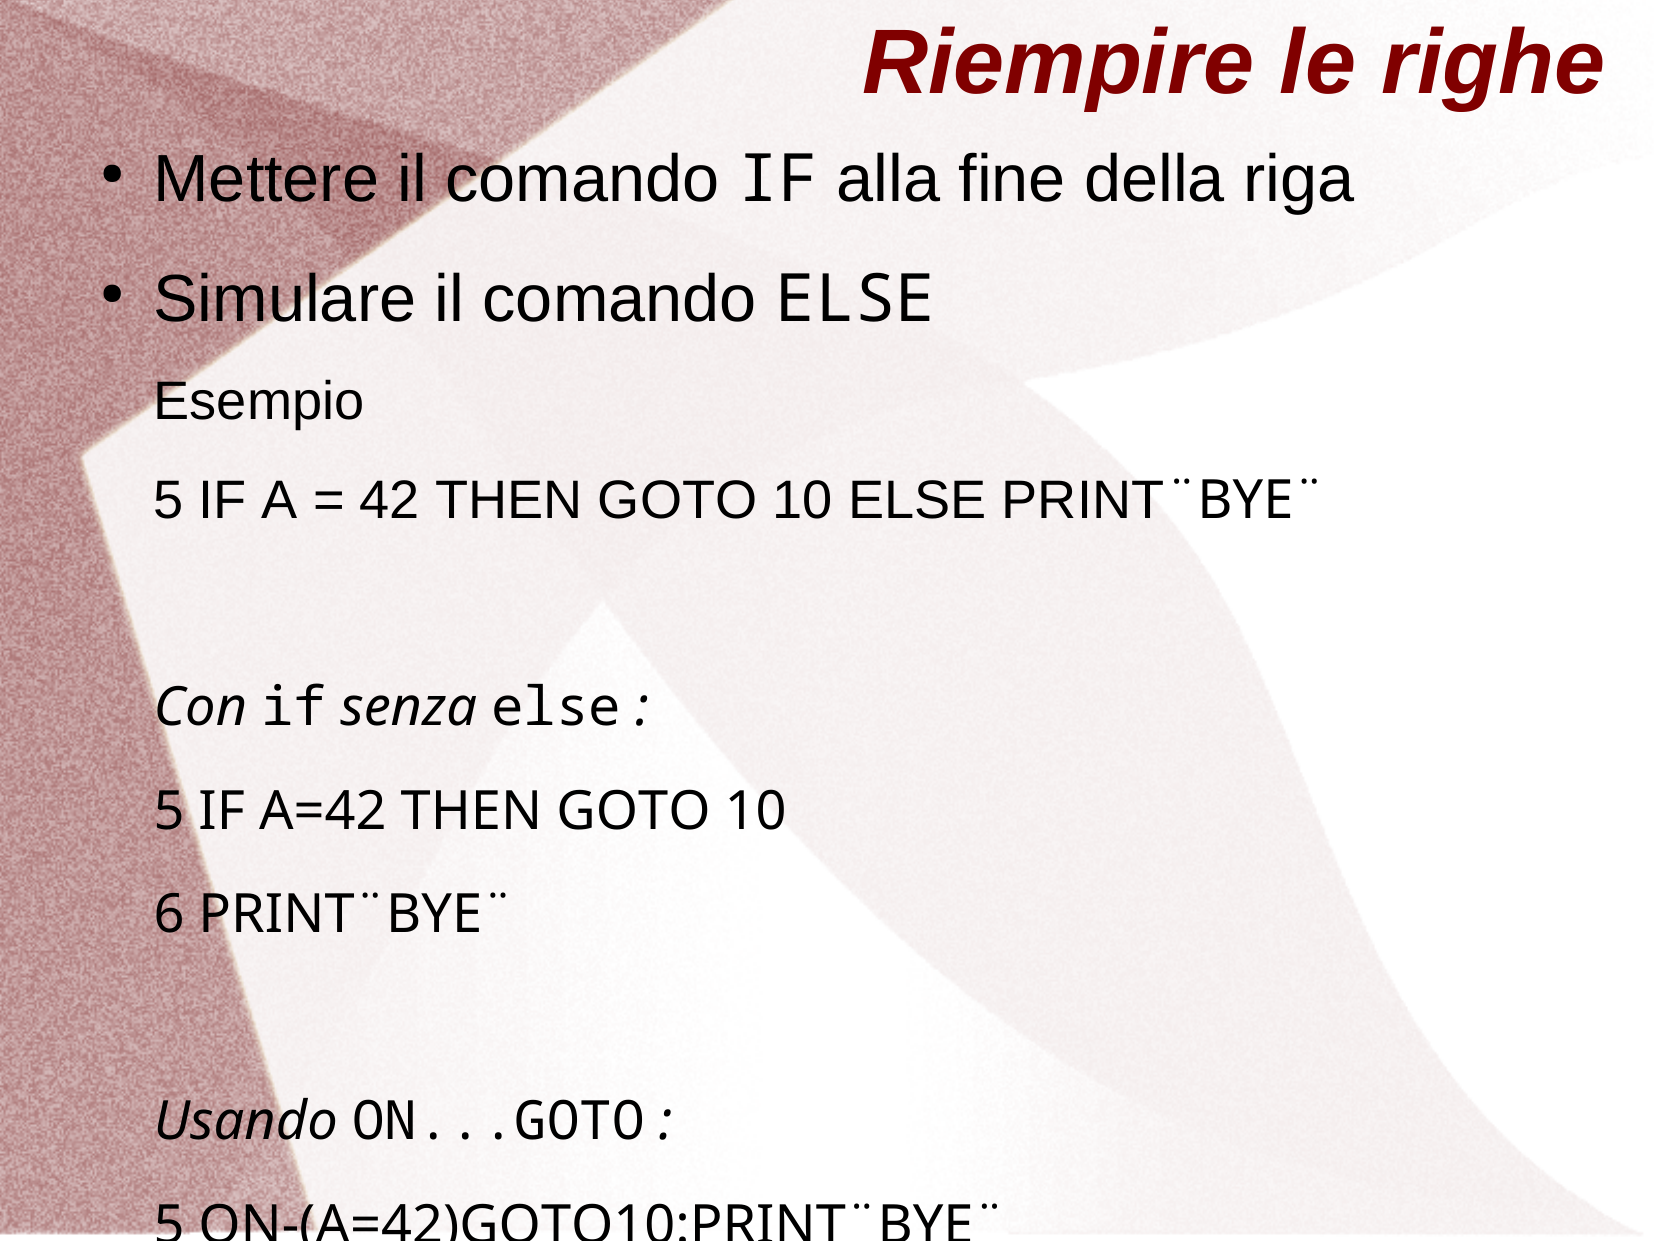

# Riempire le righe
Mettere il comando IF alla fine della riga
Simulare il comando ELSE
Esempio
5 IF A = 42 THEN GOTO 10 ELSE PRINT¨BYE¨
Con if senza else :
5 IF A=42 THEN GOTO 10
6 PRINT¨BYE¨
Usando ON...GOTO :
5 ON-(A=42)GOTO10:PRINT¨BYE¨